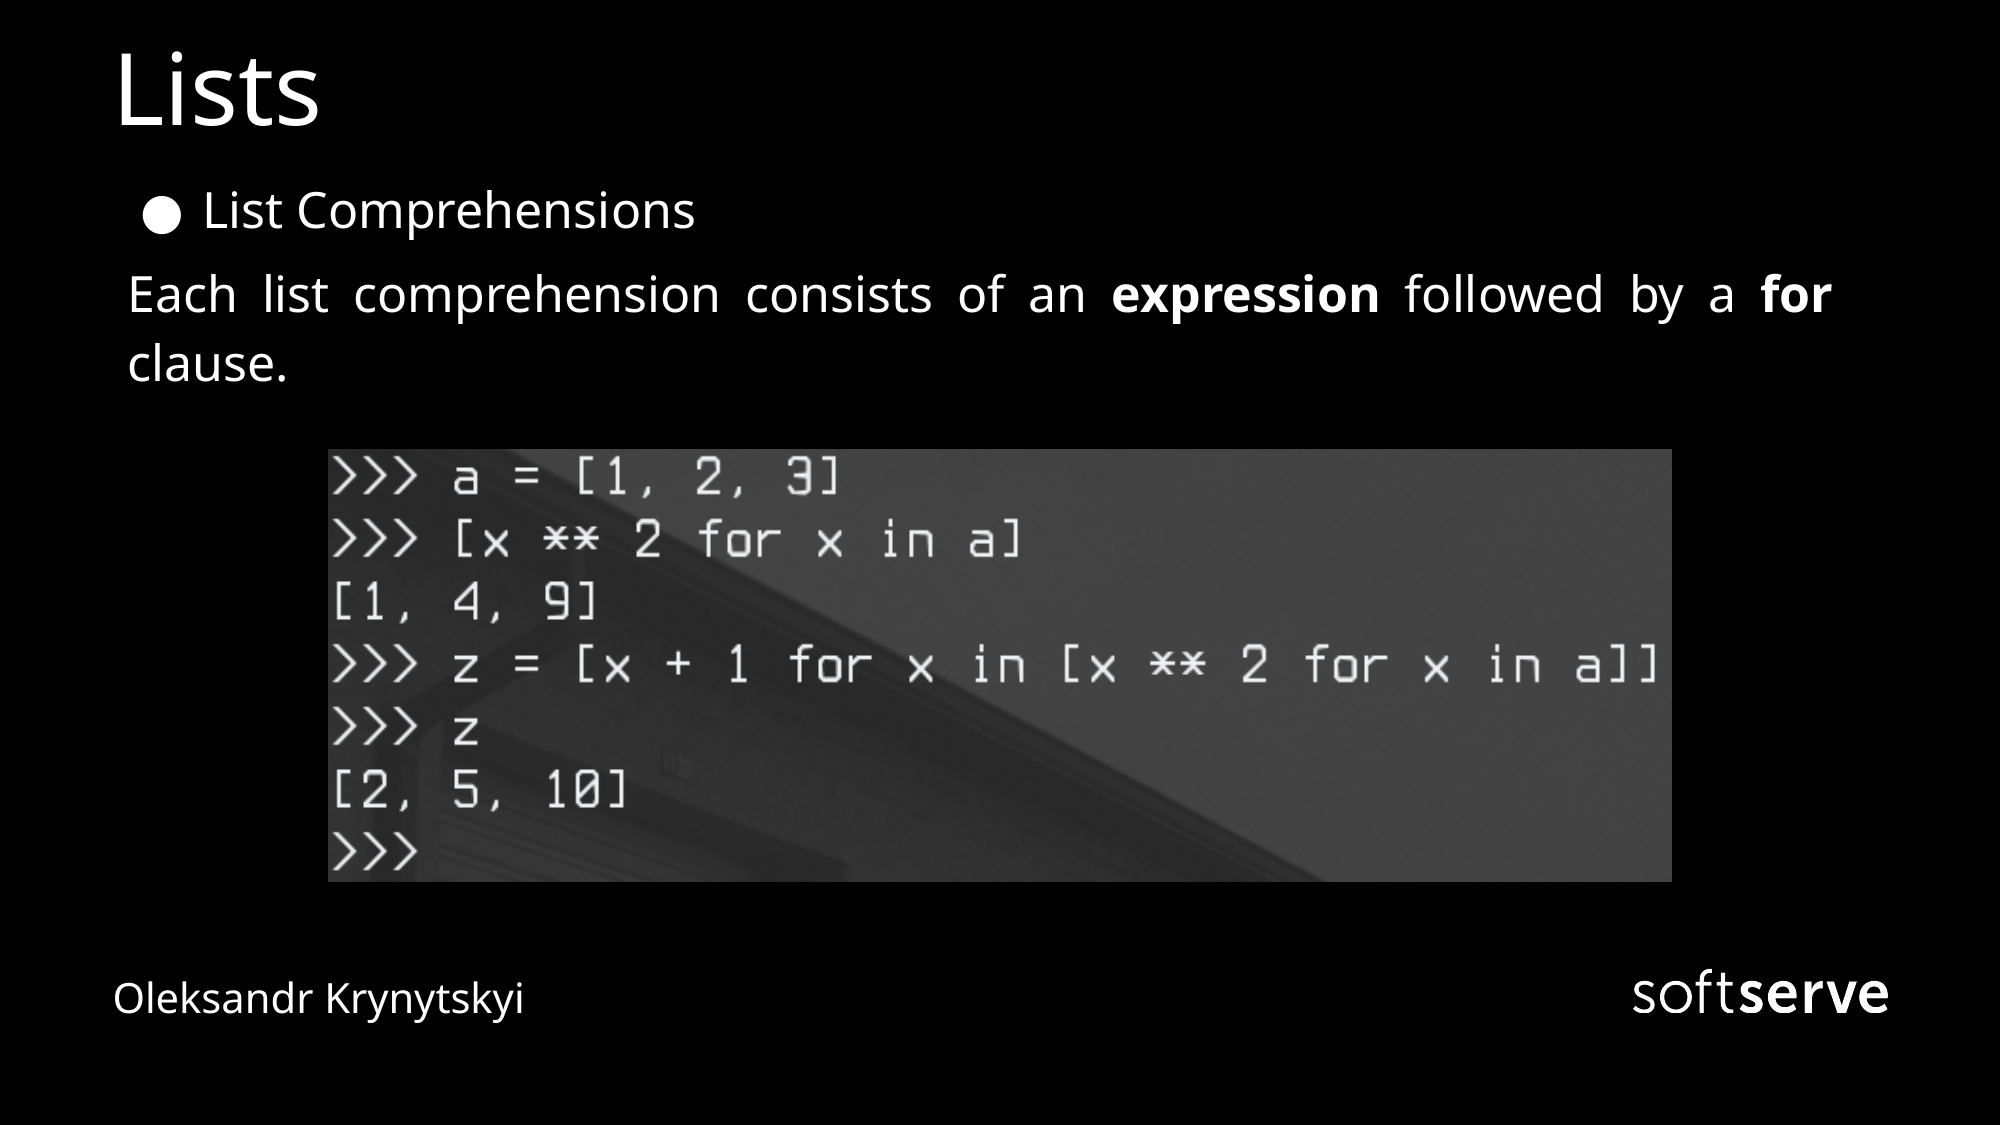

# Lists
List Comprehensions
Each list comprehension consists of an expression followed by a for clause.
Oleksandr Krynytskyi